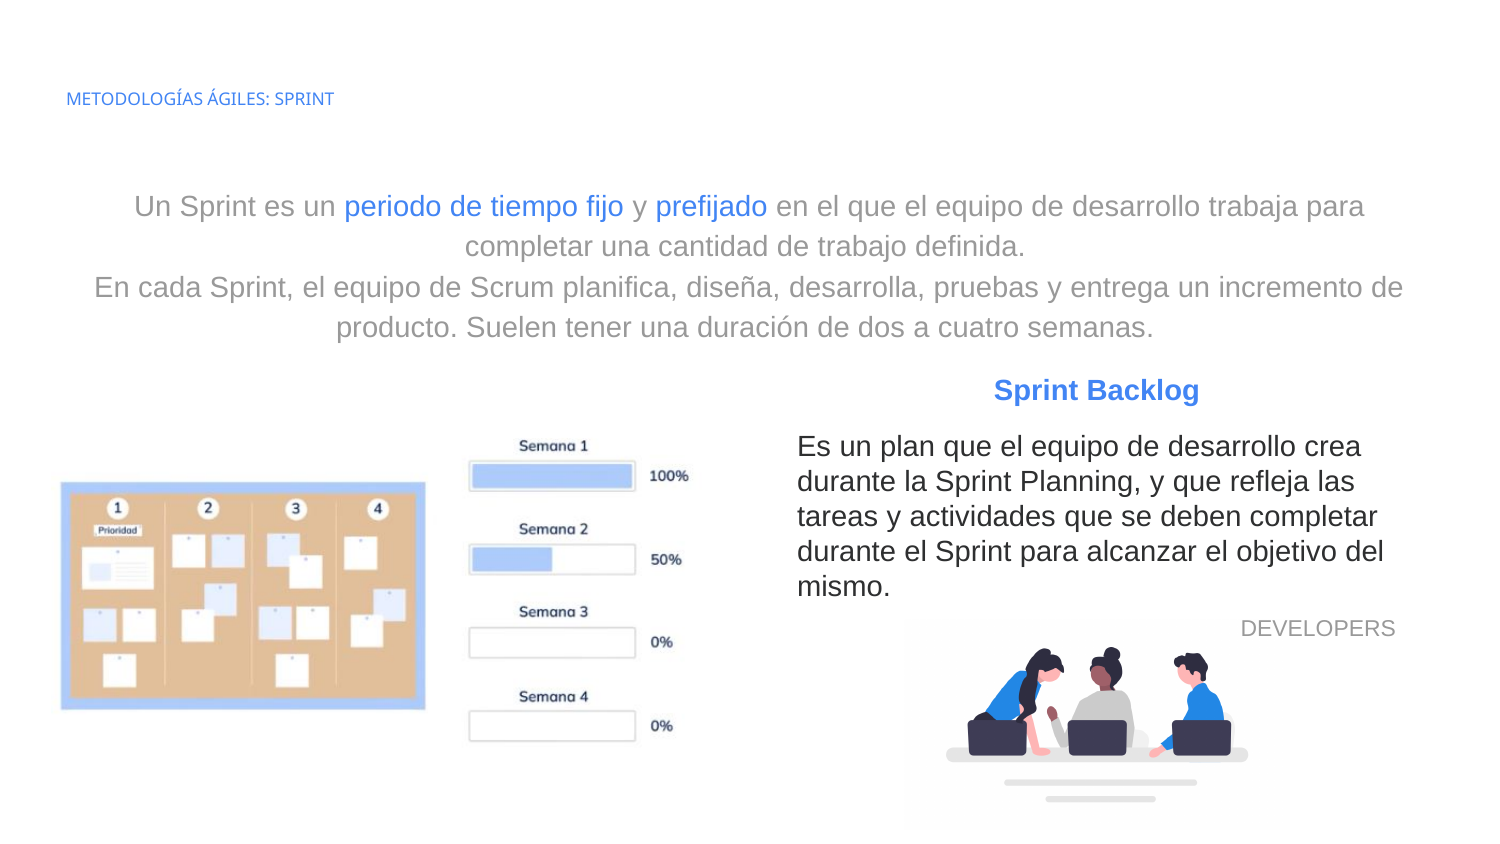

# METODOLOGÍAS ÁGILES: SPRINT
Un Sprint es un periodo de tiempo fijo y prefijado en el que el equipo de desarrollo trabaja para completar una cantidad de trabajo definida.
En cada Sprint, el equipo de Scrum planifica, diseña, desarrolla, pruebas y entrega un incremento de producto. Suelen tener una duración de dos a cuatro semanas.
Sprint Backlog
Es un plan que el equipo de desarrollo crea durante la Sprint Planning, y que refleja las tareas y actividades que se deben completar durante el Sprint para alcanzar el objetivo del mismo.
DEVELOPERS